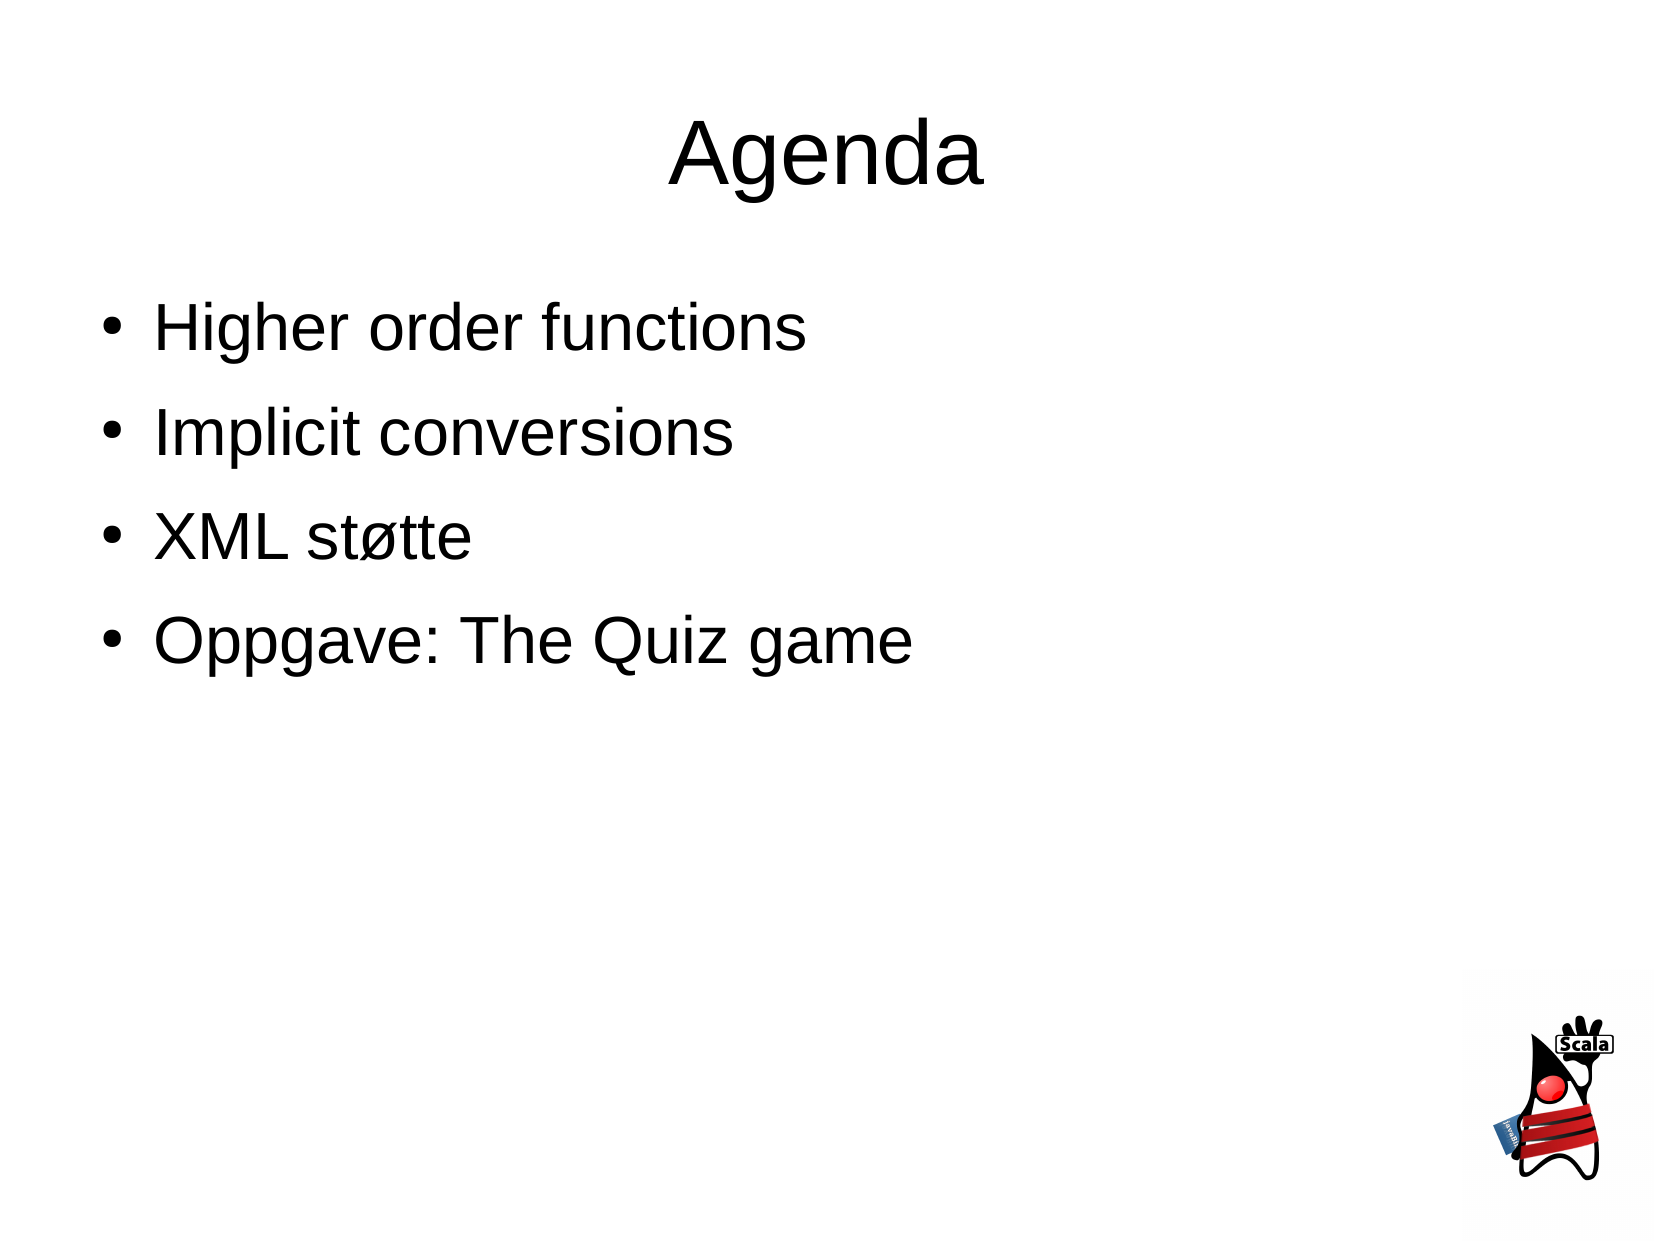

# Agenda
Higher order functions
Implicit conversions
XML støtte
Oppgave: The Quiz game